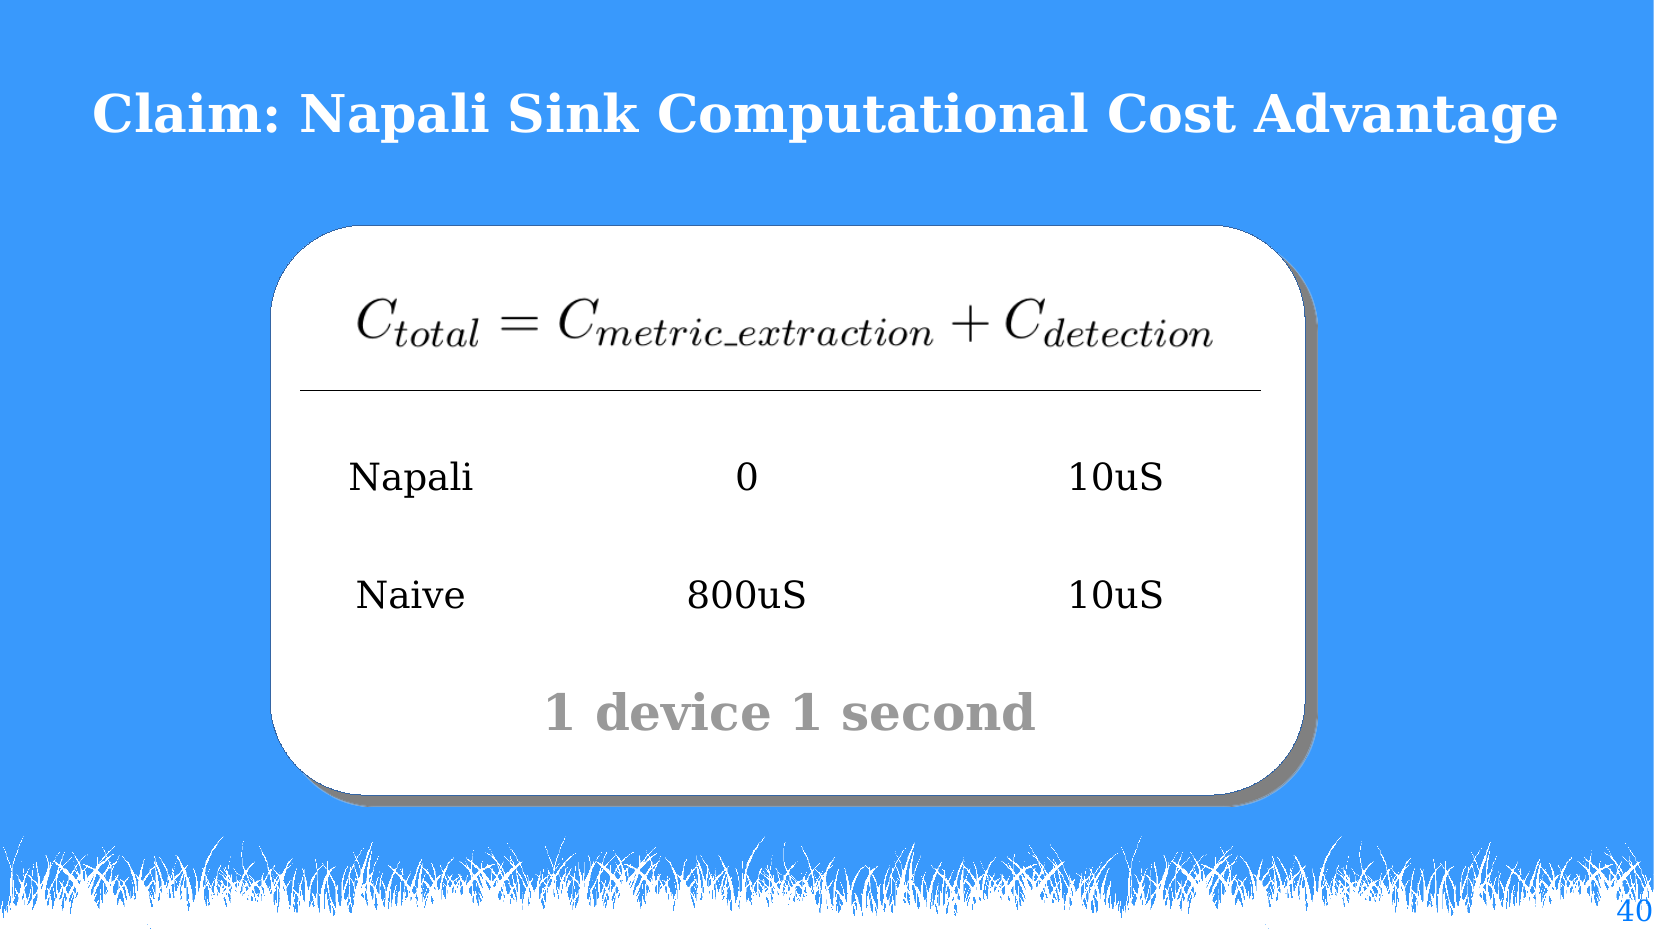

# Claim: Napali Sink Computational Cost Advantage
| Napali | 0 | 10uS |
| --- | --- | --- |
| Naive | 800uS | 10uS |
1 device 1 second
40